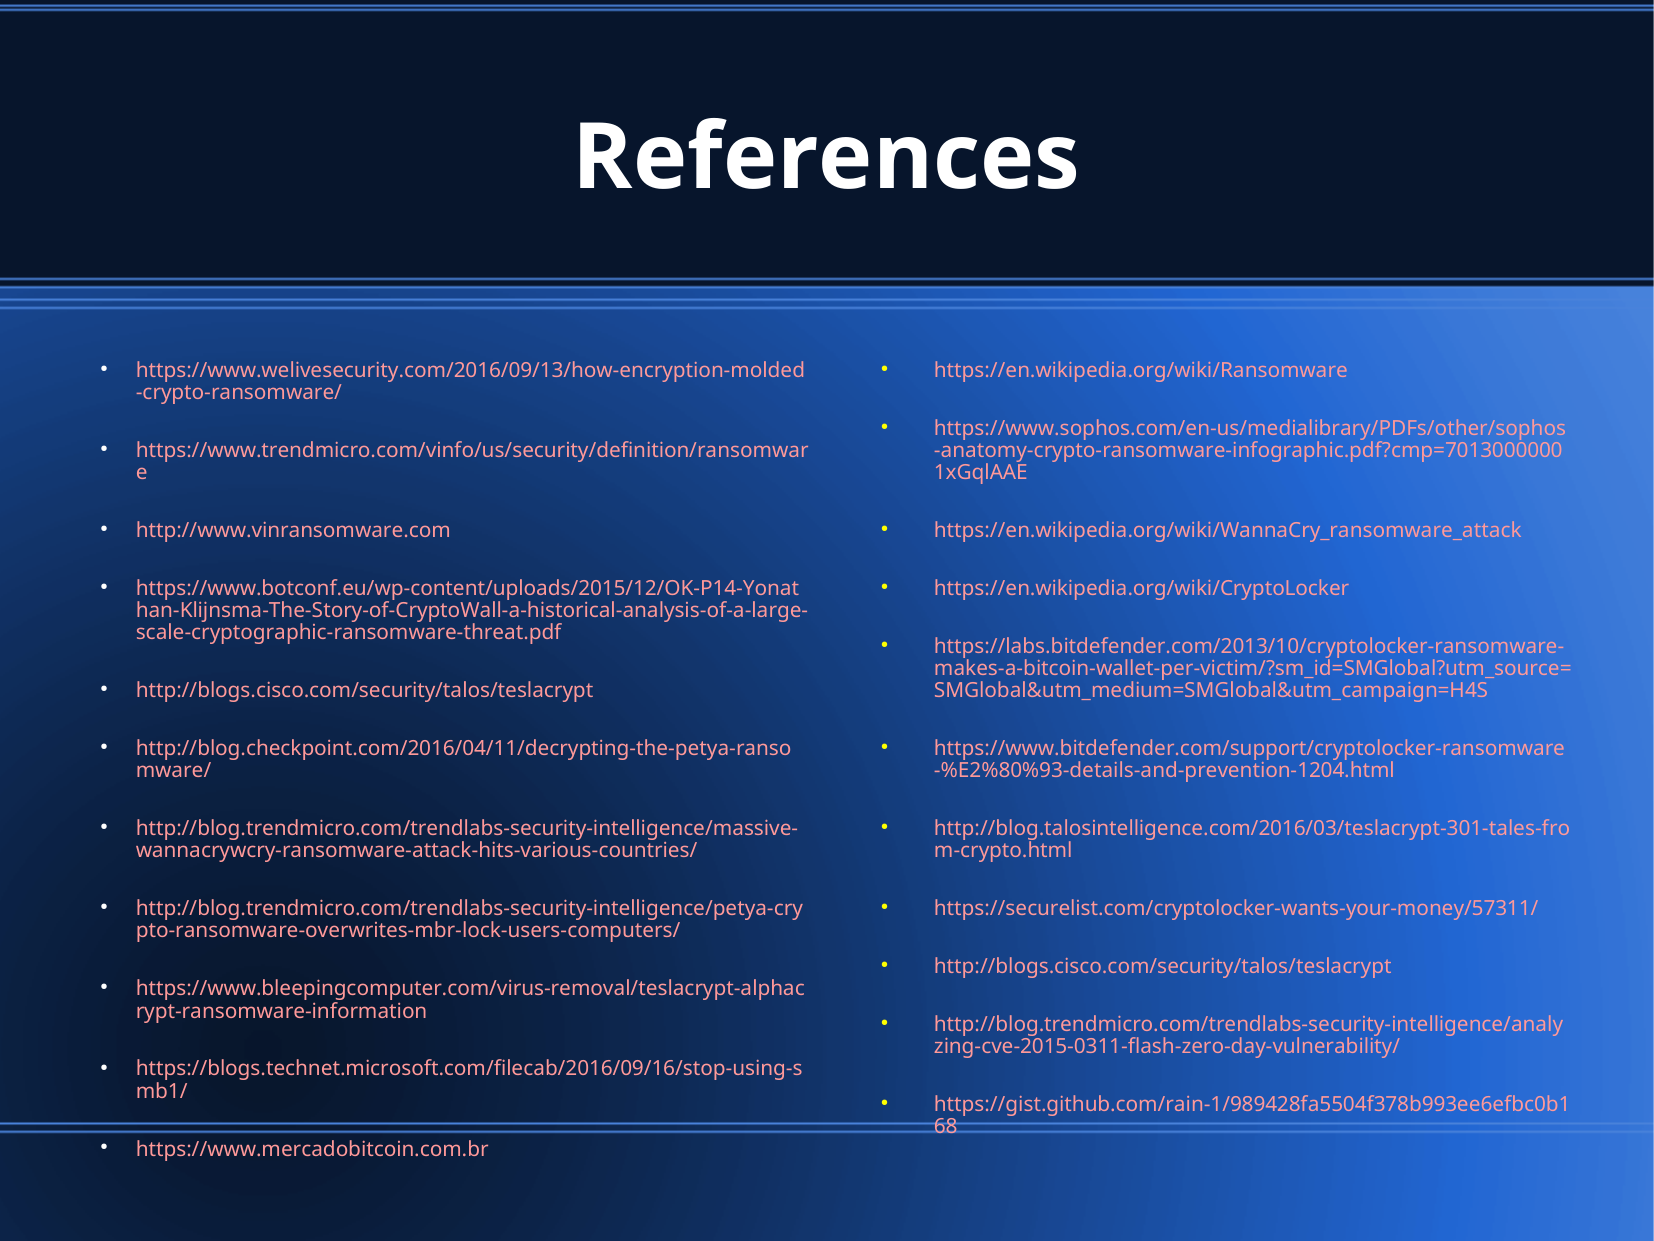

# References
https://www.welivesecurity.com/2016/09/13/how-encryption-molded-crypto-ransomware/
https://www.trendmicro.com/vinfo/us/security/definition/ransomware
http://www.vinransomware.com
https://www.botconf.eu/wp-content/uploads/2015/12/OK-P14-Yonathan-Klijnsma-The-Story-of-CryptoWall-a-historical-analysis-of-a-large-scale-cryptographic-ransomware-threat.pdf
http://blogs.cisco.com/security/talos/teslacrypt
http://blog.checkpoint.com/2016/04/11/decrypting-the-petya-ransomware/
http://blog.trendmicro.com/trendlabs-security-intelligence/massive-wannacrywcry-ransomware-attack-hits-various-countries/
http://blog.trendmicro.com/trendlabs-security-intelligence/petya-crypto-ransomware-overwrites-mbr-lock-users-computers/
https://www.bleepingcomputer.com/virus-removal/teslacrypt-alphacrypt-ransomware-information
https://blogs.technet.microsoft.com/filecab/2016/09/16/stop-using-smb1/
https://www.mercadobitcoin.com.br
https://en.wikipedia.org/wiki/Ransomware
https://www.sophos.com/en-us/medialibrary/PDFs/other/sophos-anatomy-crypto-ransomware-infographic.pdf?cmp=70130000001xGqlAAE
https://en.wikipedia.org/wiki/WannaCry_ransomware_attack
https://en.wikipedia.org/wiki/CryptoLocker
https://labs.bitdefender.com/2013/10/cryptolocker-ransomware-makes-a-bitcoin-wallet-per-victim/?sm_id=SMGlobal?utm_source=SMGlobal&utm_medium=SMGlobal&utm_campaign=H4S
https://www.bitdefender.com/support/cryptolocker-ransomware-%E2%80%93-details-and-prevention-1204.html
http://blog.talosintelligence.com/2016/03/teslacrypt-301-tales-from-crypto.html
https://securelist.com/cryptolocker-wants-your-money/57311/
http://blogs.cisco.com/security/talos/teslacrypt
http://blog.trendmicro.com/trendlabs-security-intelligence/analyzing-cve-2015-0311-flash-zero-day-vulnerability/
https://gist.github.com/rain-1/989428fa5504f378b993ee6efbc0b168